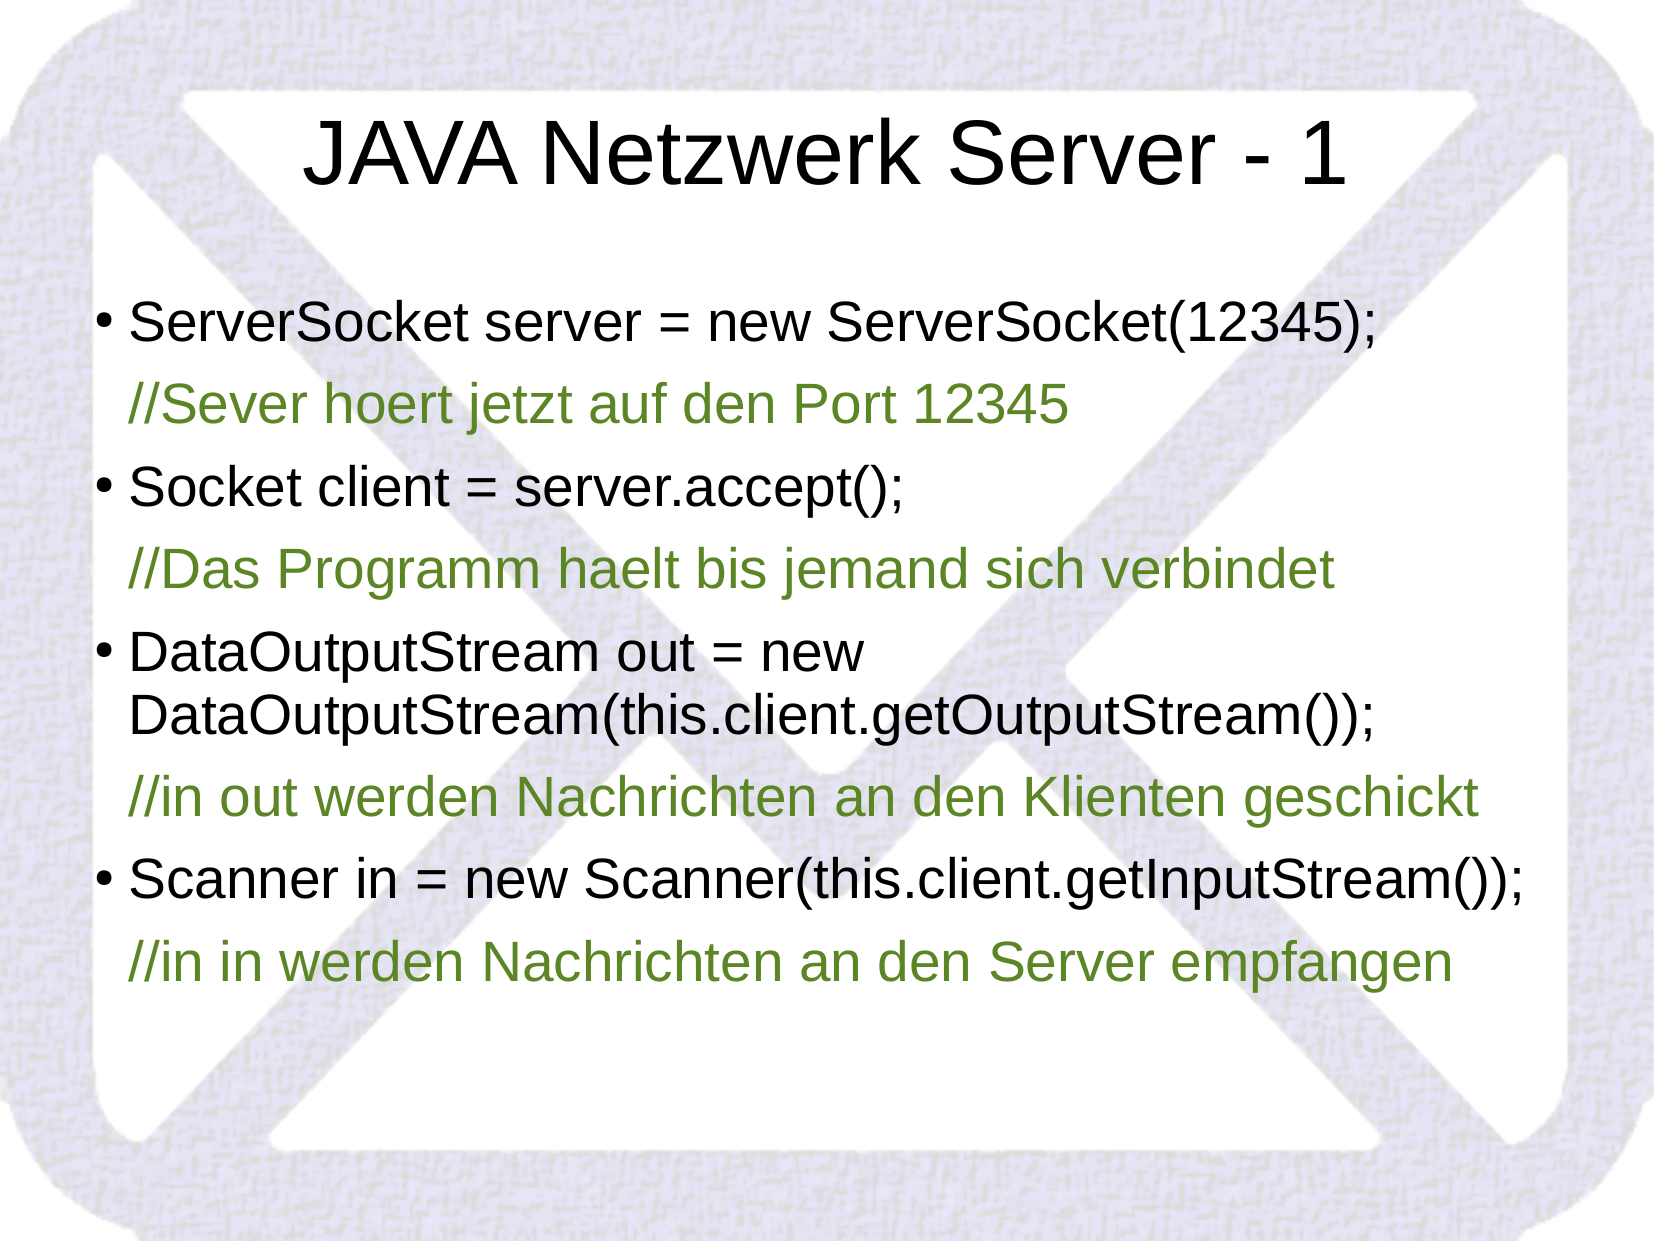

# JAVA Netzwerk Server - 1
ServerSocket server = new ServerSocket(12345);
//Sever hoert jetzt auf den Port 12345
Socket client = server.accept();
//Das Programm haelt bis jemand sich verbindet
DataOutputStream out = new DataOutputStream(this.client.getOutputStream());
//in out werden Nachrichten an den Klienten geschickt
Scanner in = new Scanner(this.client.getInputStream());
//in in werden Nachrichten an den Server empfangen